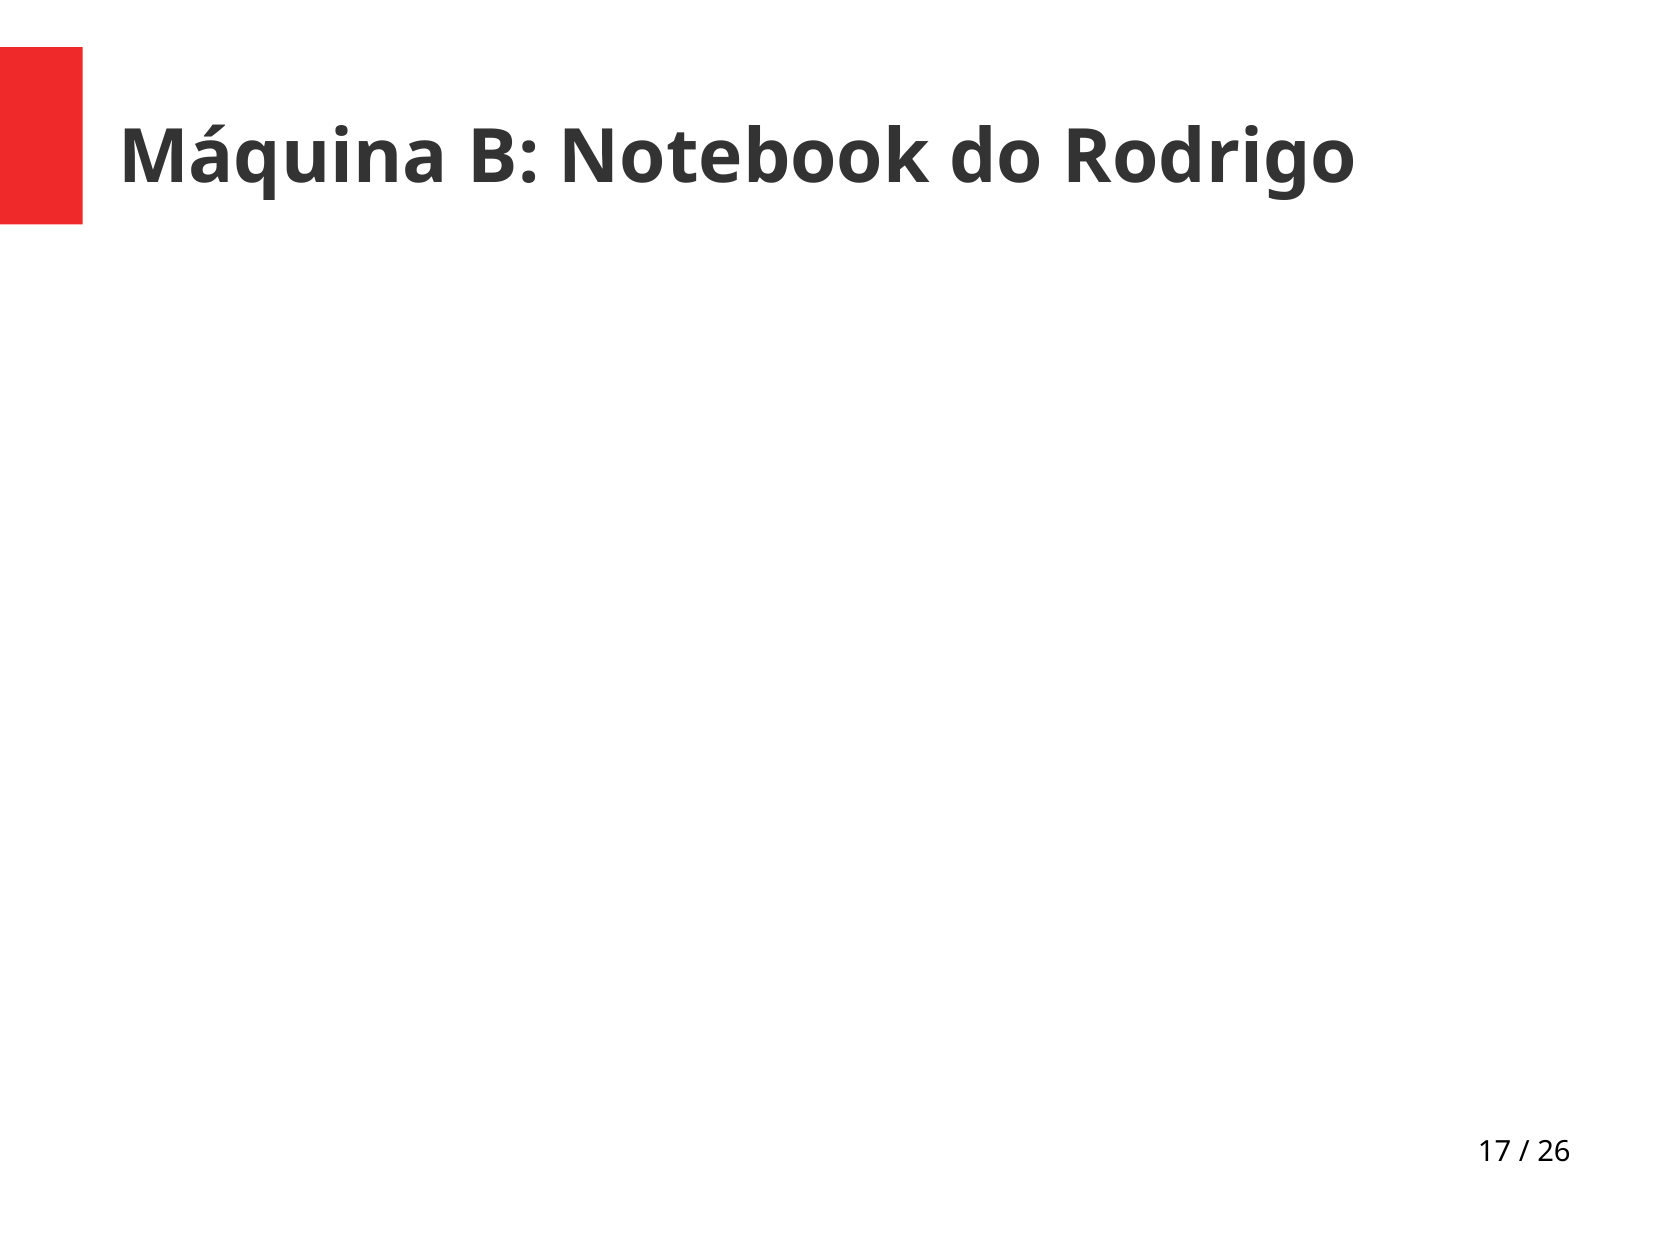

# Máquina B: Notebook do Rodrigo
17